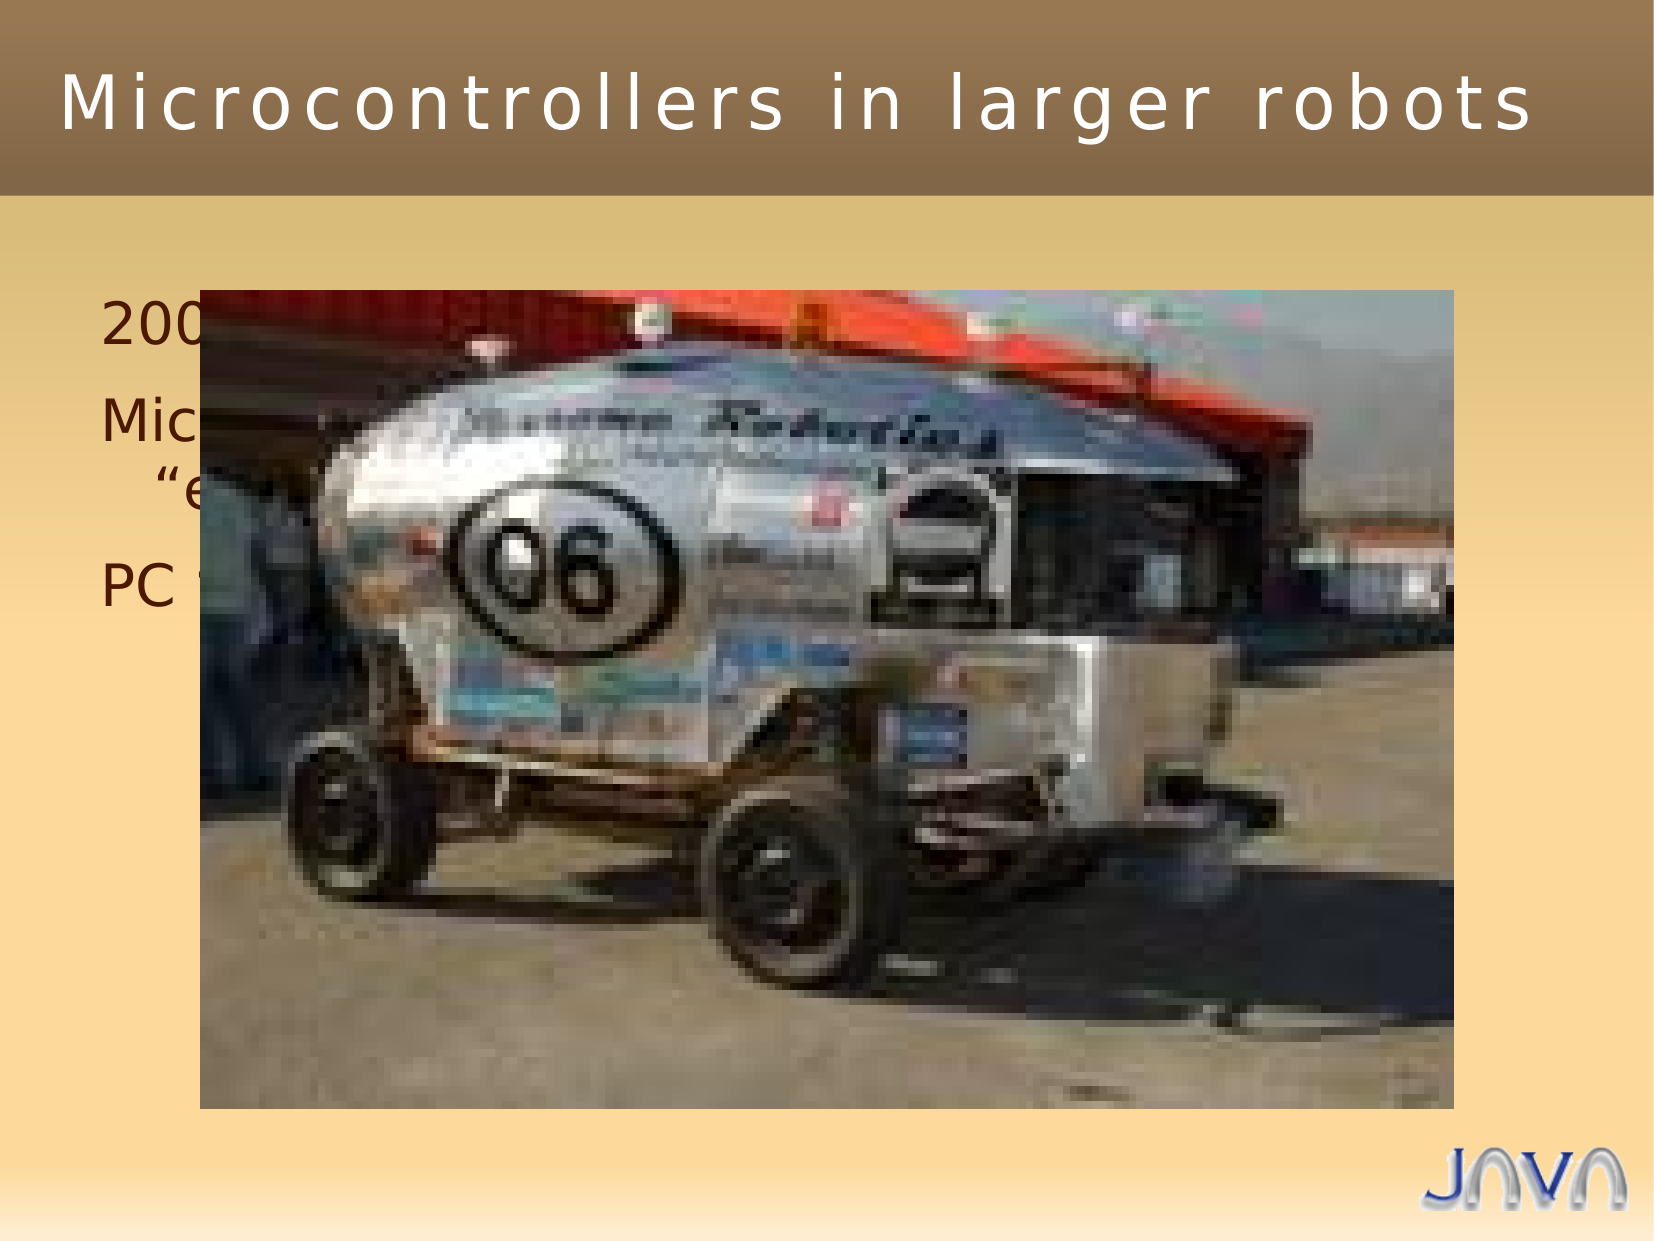

# Microcontrollers in larger robots
2005 DARPA Grand Challenge - “Tommy”
Microcontrollers (Jstamps) controlled “extremities”
PC “brain”